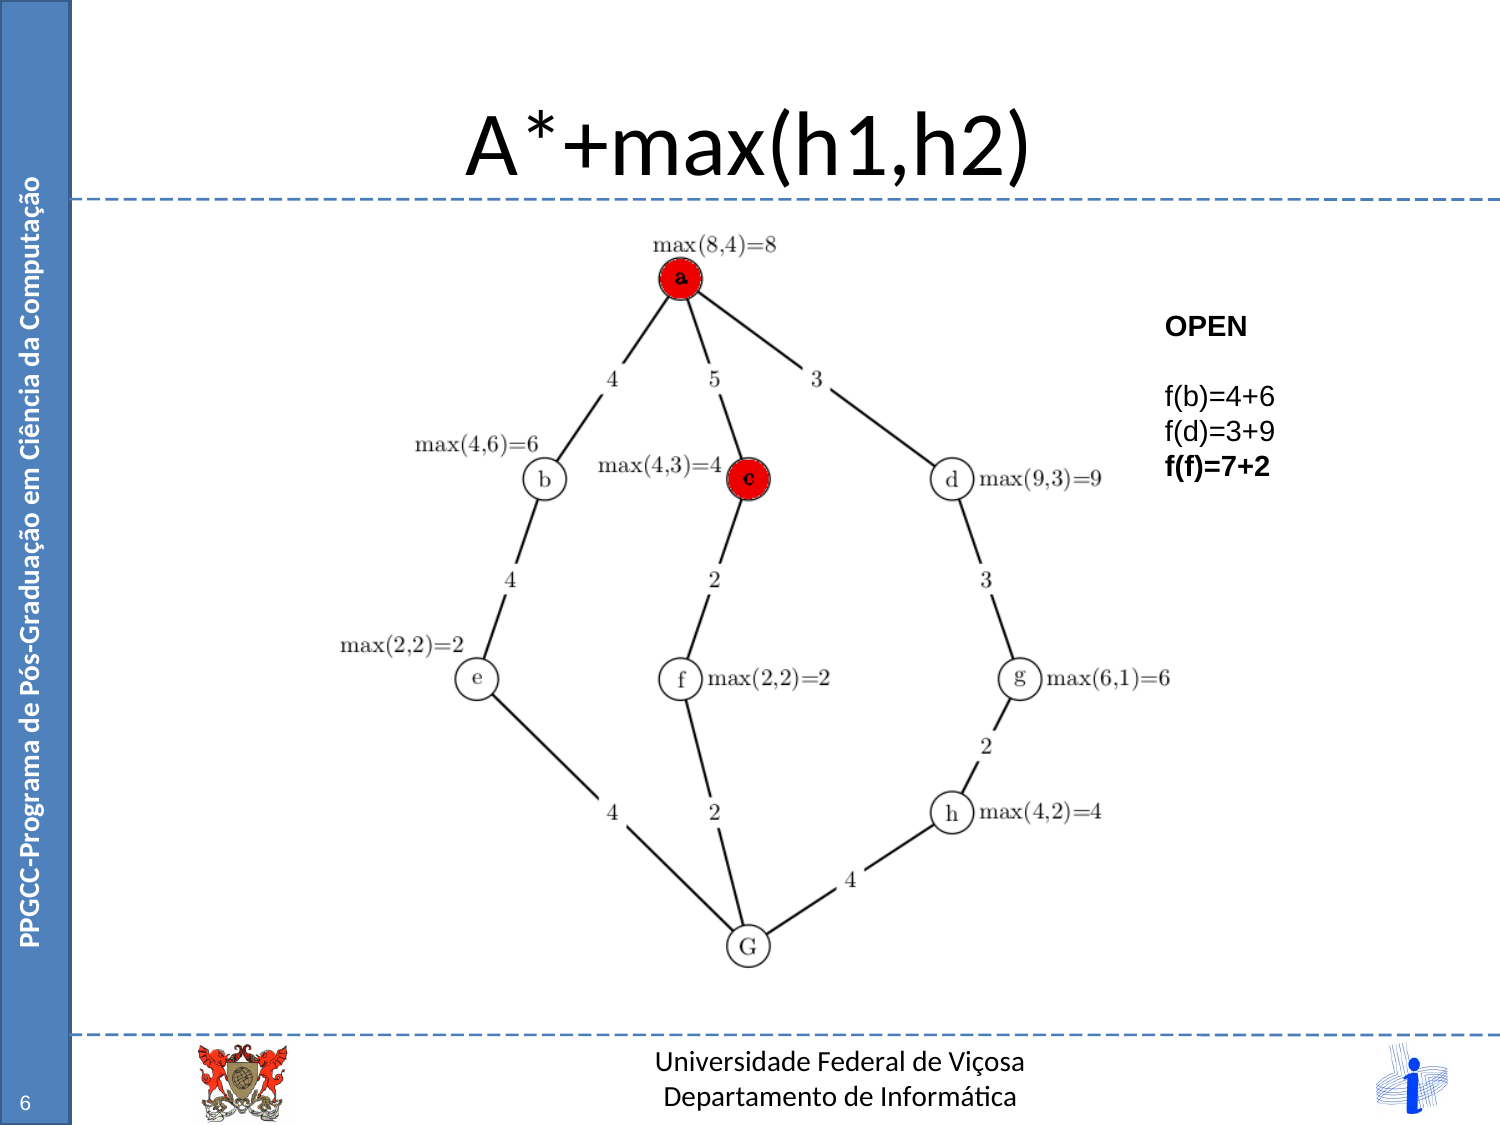

A*+max(h1,h2)
OPEN
f(b)=4+6
f(d)=3+9
f(f)=7+2
PPGCC-Programa de Pós-Graduação em Ciência da Computação
Universidade Federal de Viçosa
Departamento de Informática
6